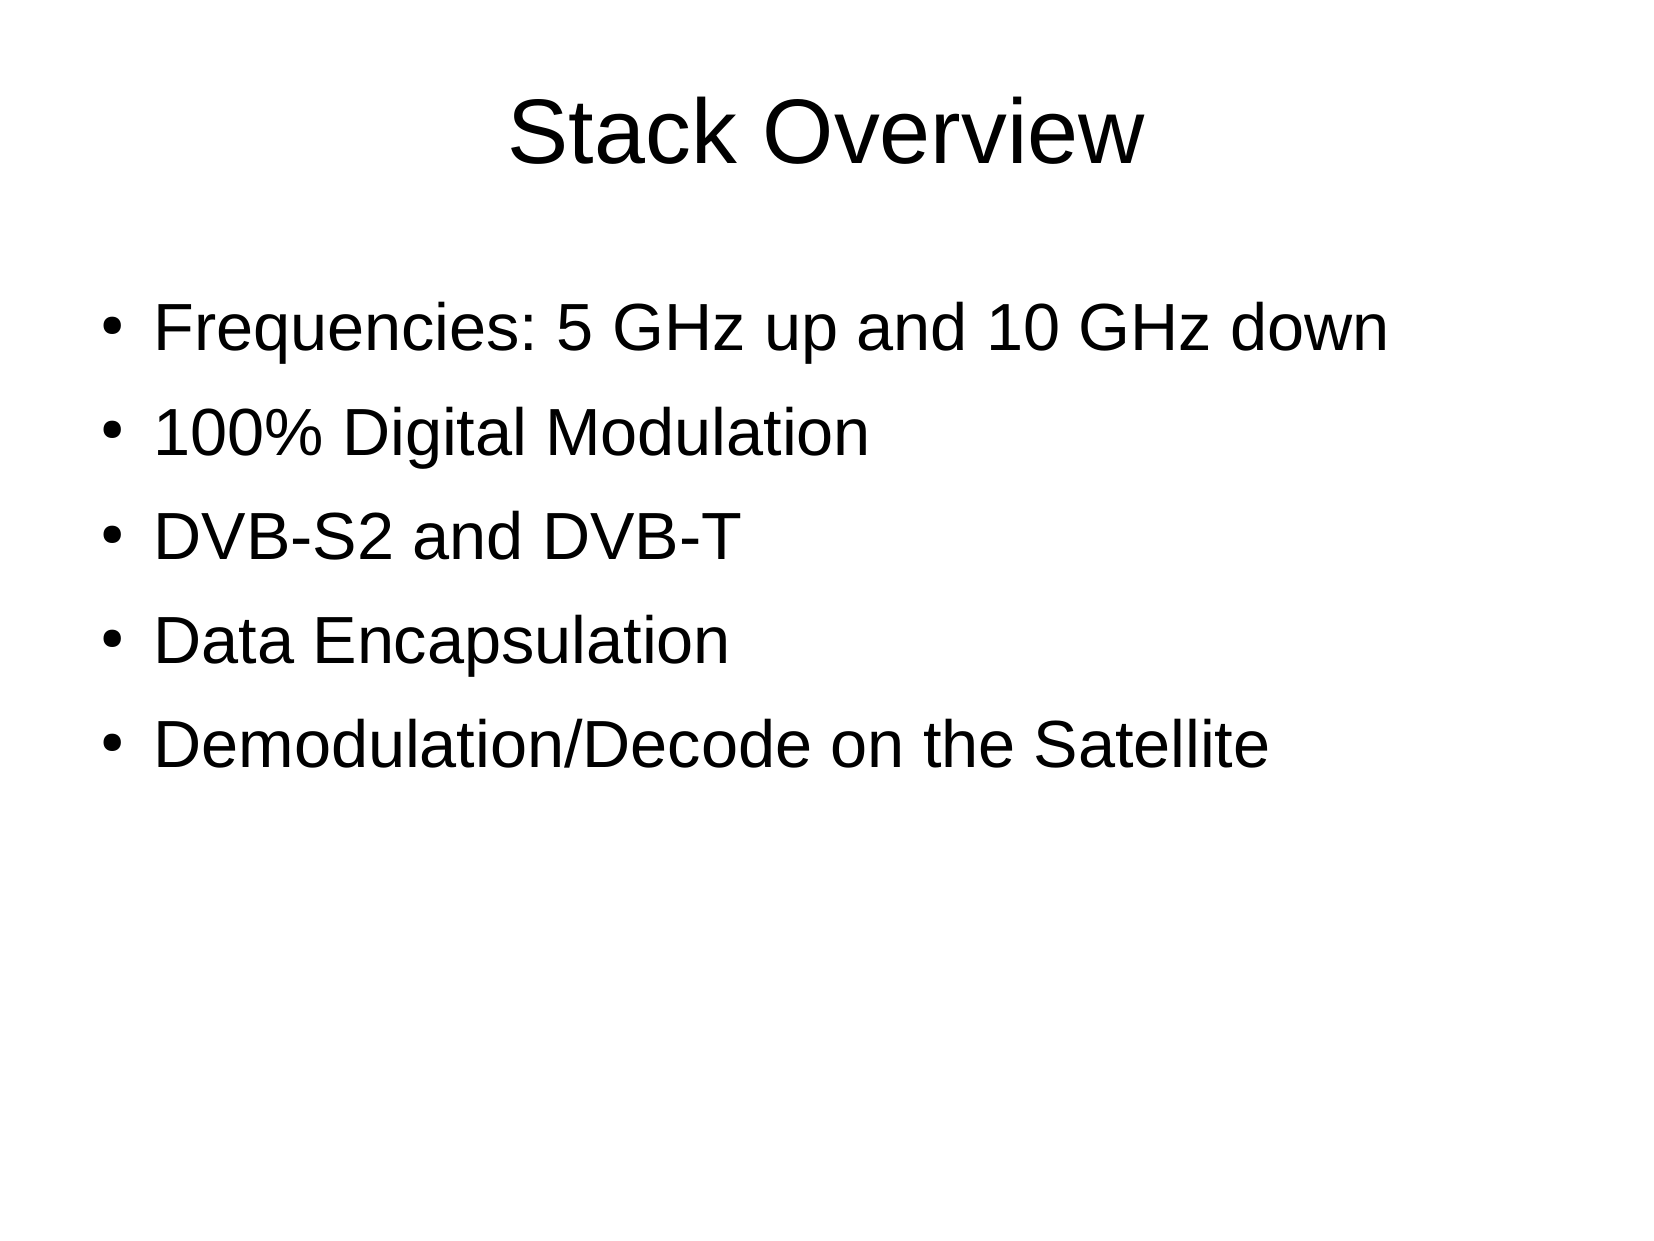

# Stack Overview
Frequencies: 5 GHz up and 10 GHz down
100% Digital Modulation
DVB-S2 and DVB-T
Data Encapsulation
Demodulation/Decode on the Satellite